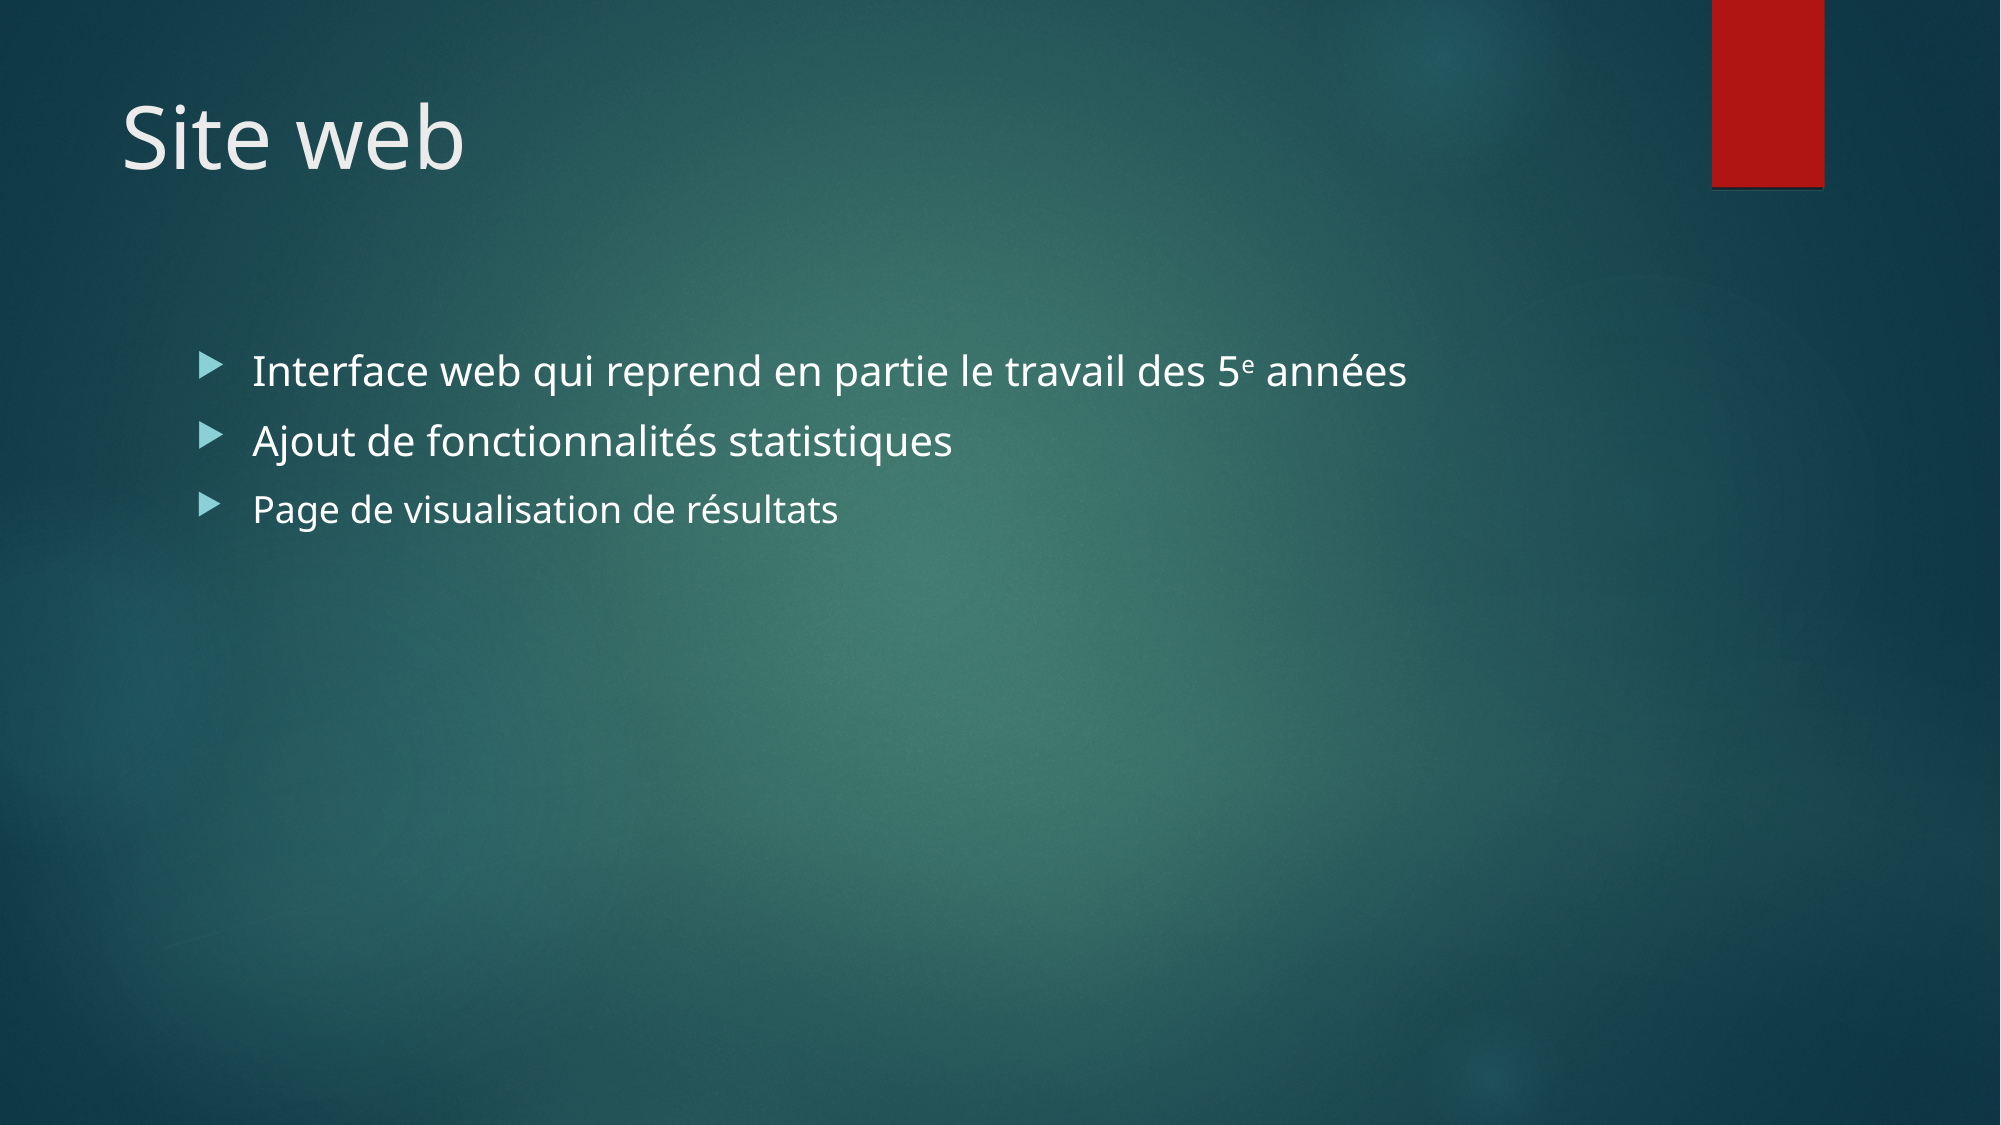

# Site web
Interface web qui reprend en partie le travail des 5e années
Ajout de fonctionnalités statistiques
Page de visualisation de résultats